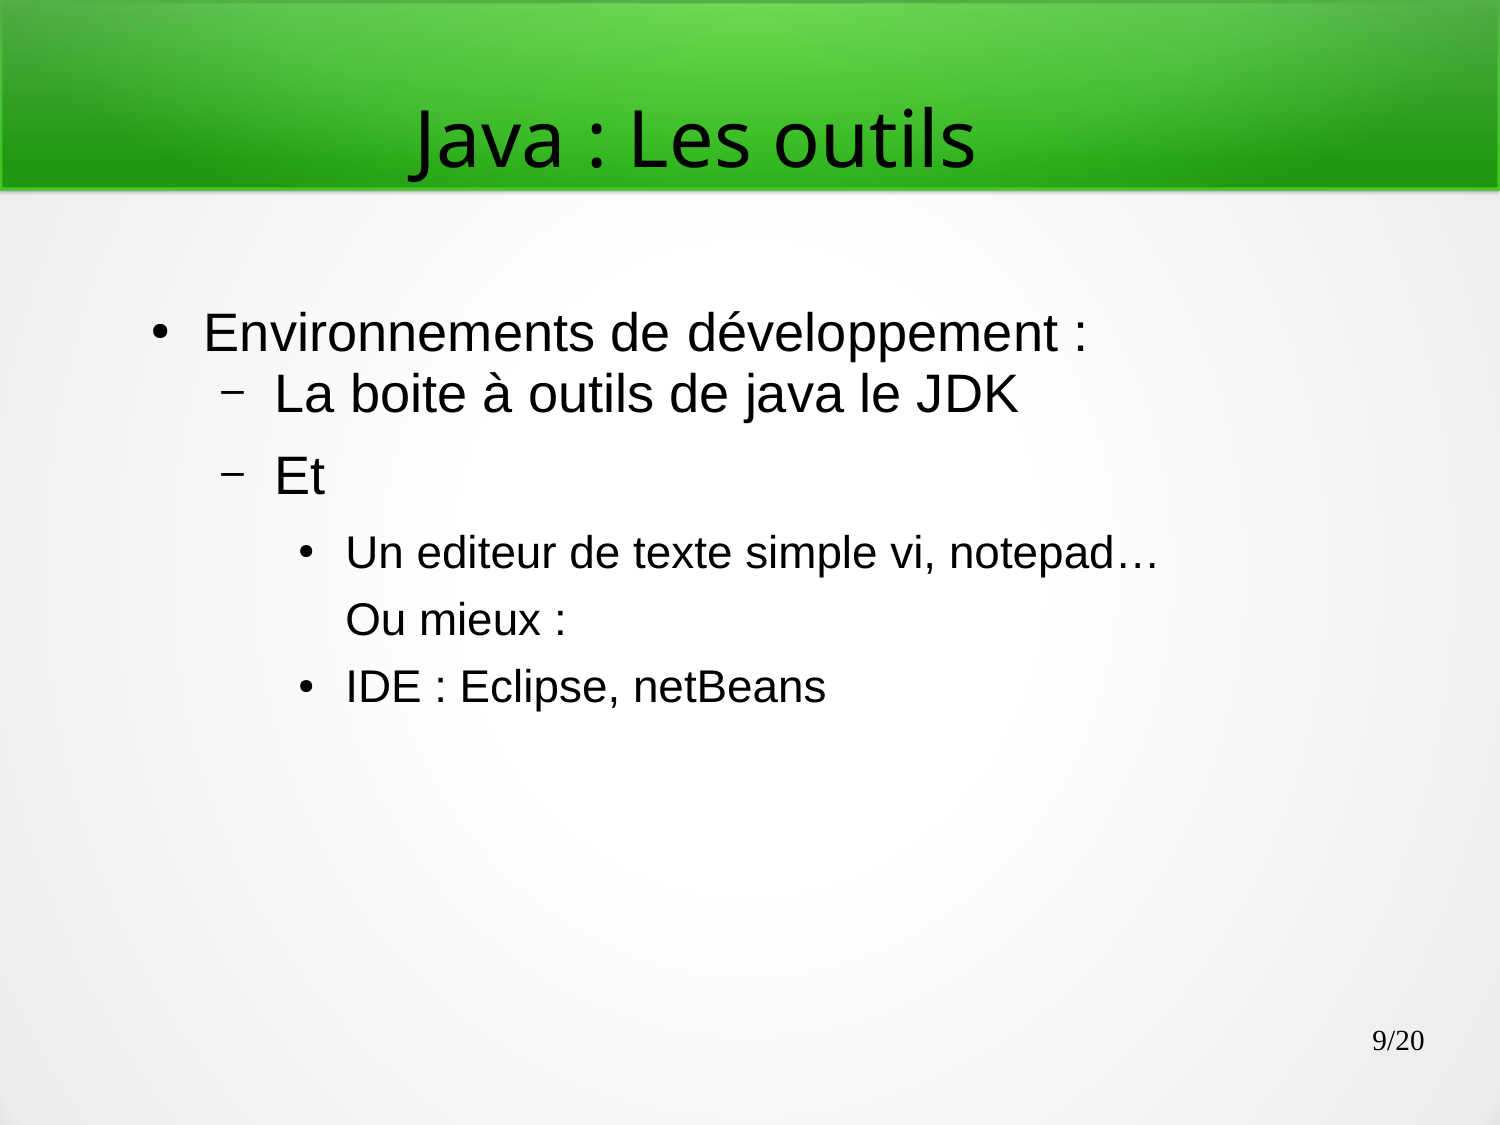

Java : Les outils
# Environnements de développement :
La boite à outils de java le JDK
Et
Un editeur de texte simple vi, notepad…
Ou mieux :
IDE : Eclipse, netBeans
9